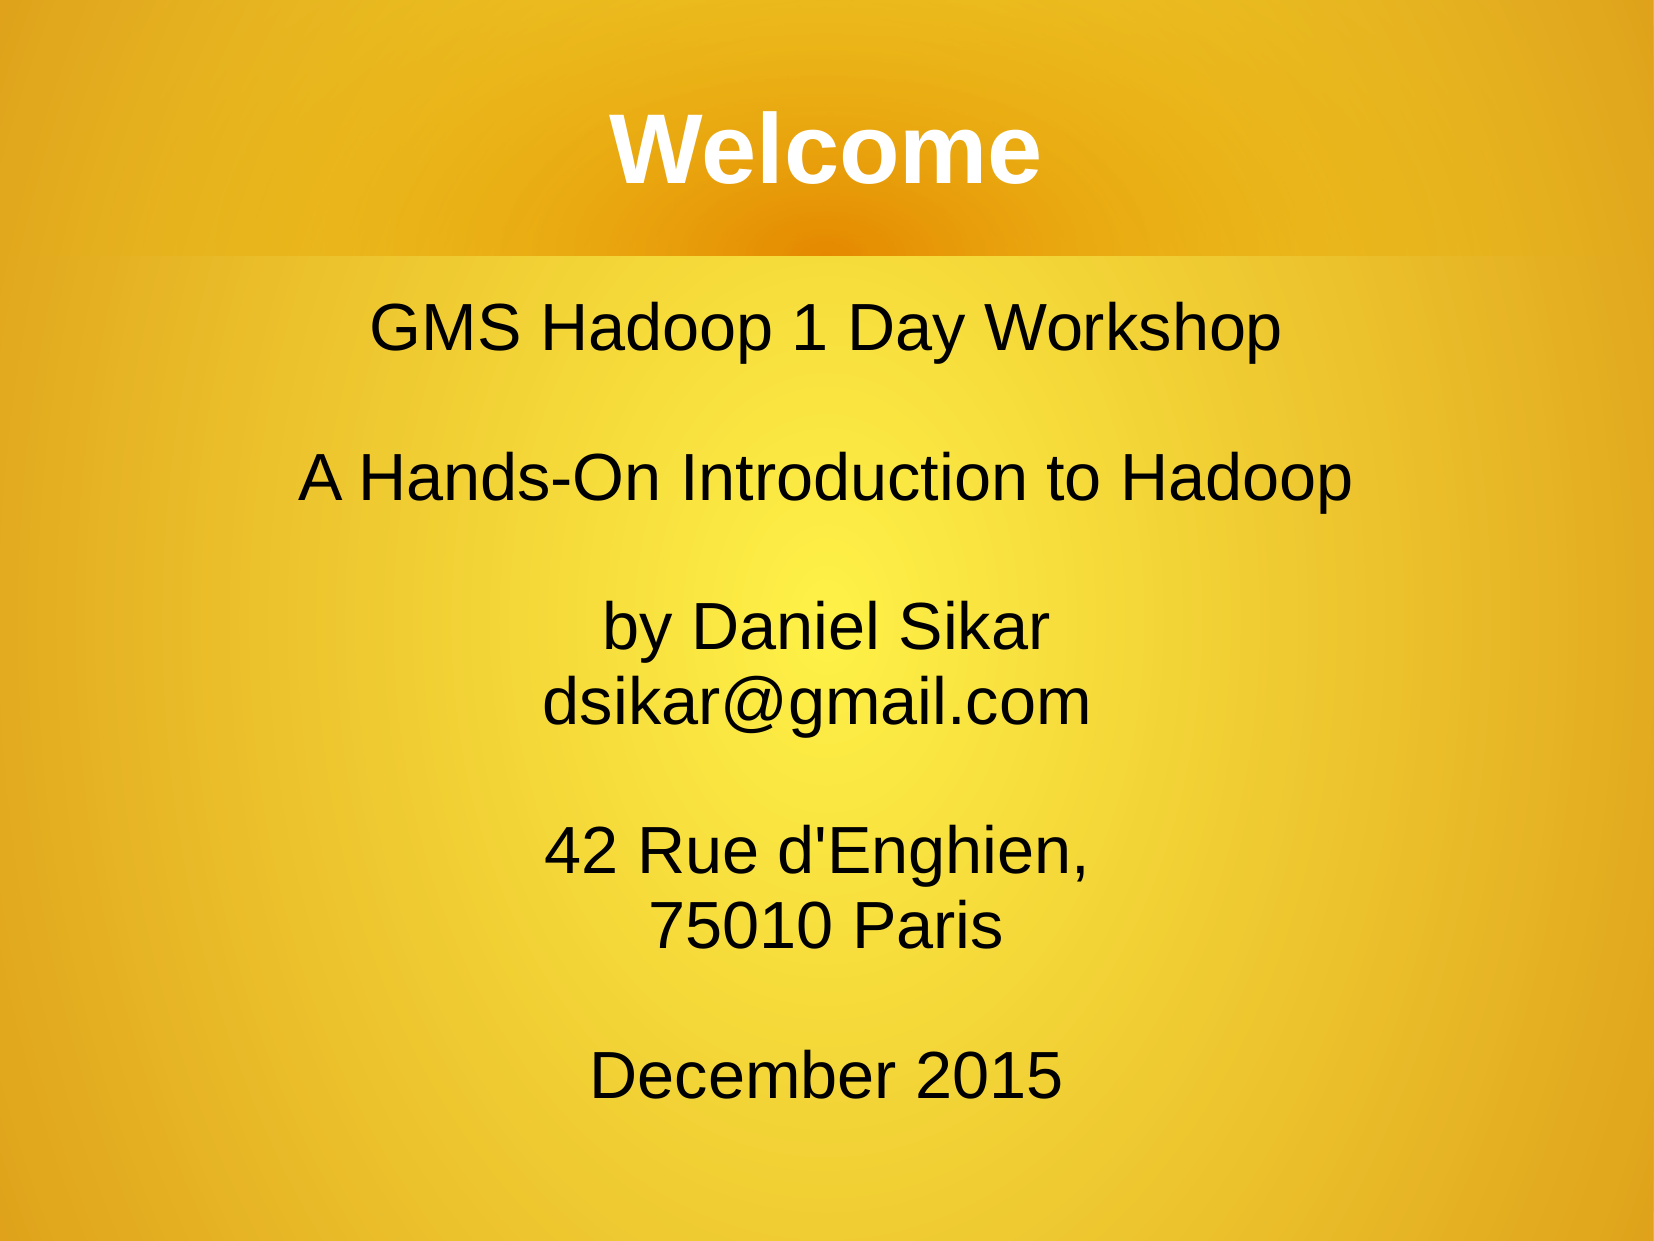

# Welcome
GMS Hadoop 1 Day Workshop
A Hands-On Introduction to Hadoop
by Daniel Sikar
dsikar@gmail.com
42 Rue d'Enghien,
75010 Paris
December 2015